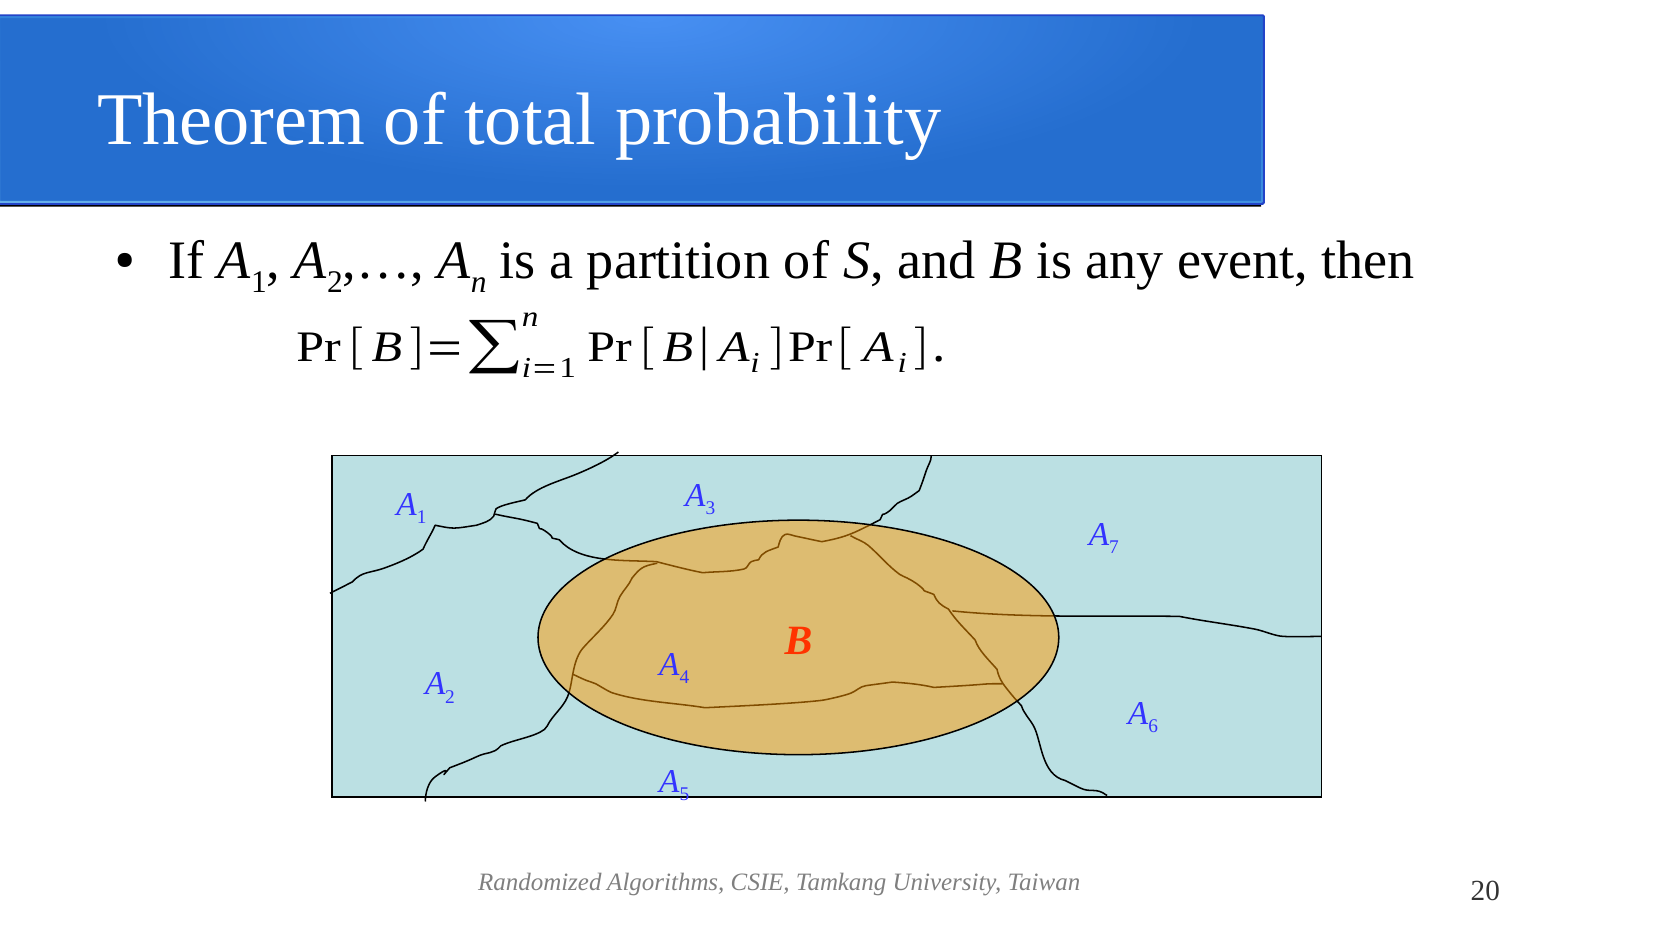

# Theorem of total probability
If A1, A2,…, An is a partition of S, and B is any event, then
A3
A1
A7
B
A4
A2
A6
A5
Randomized Algorithms, CSIE, Tamkang University, Taiwan
20